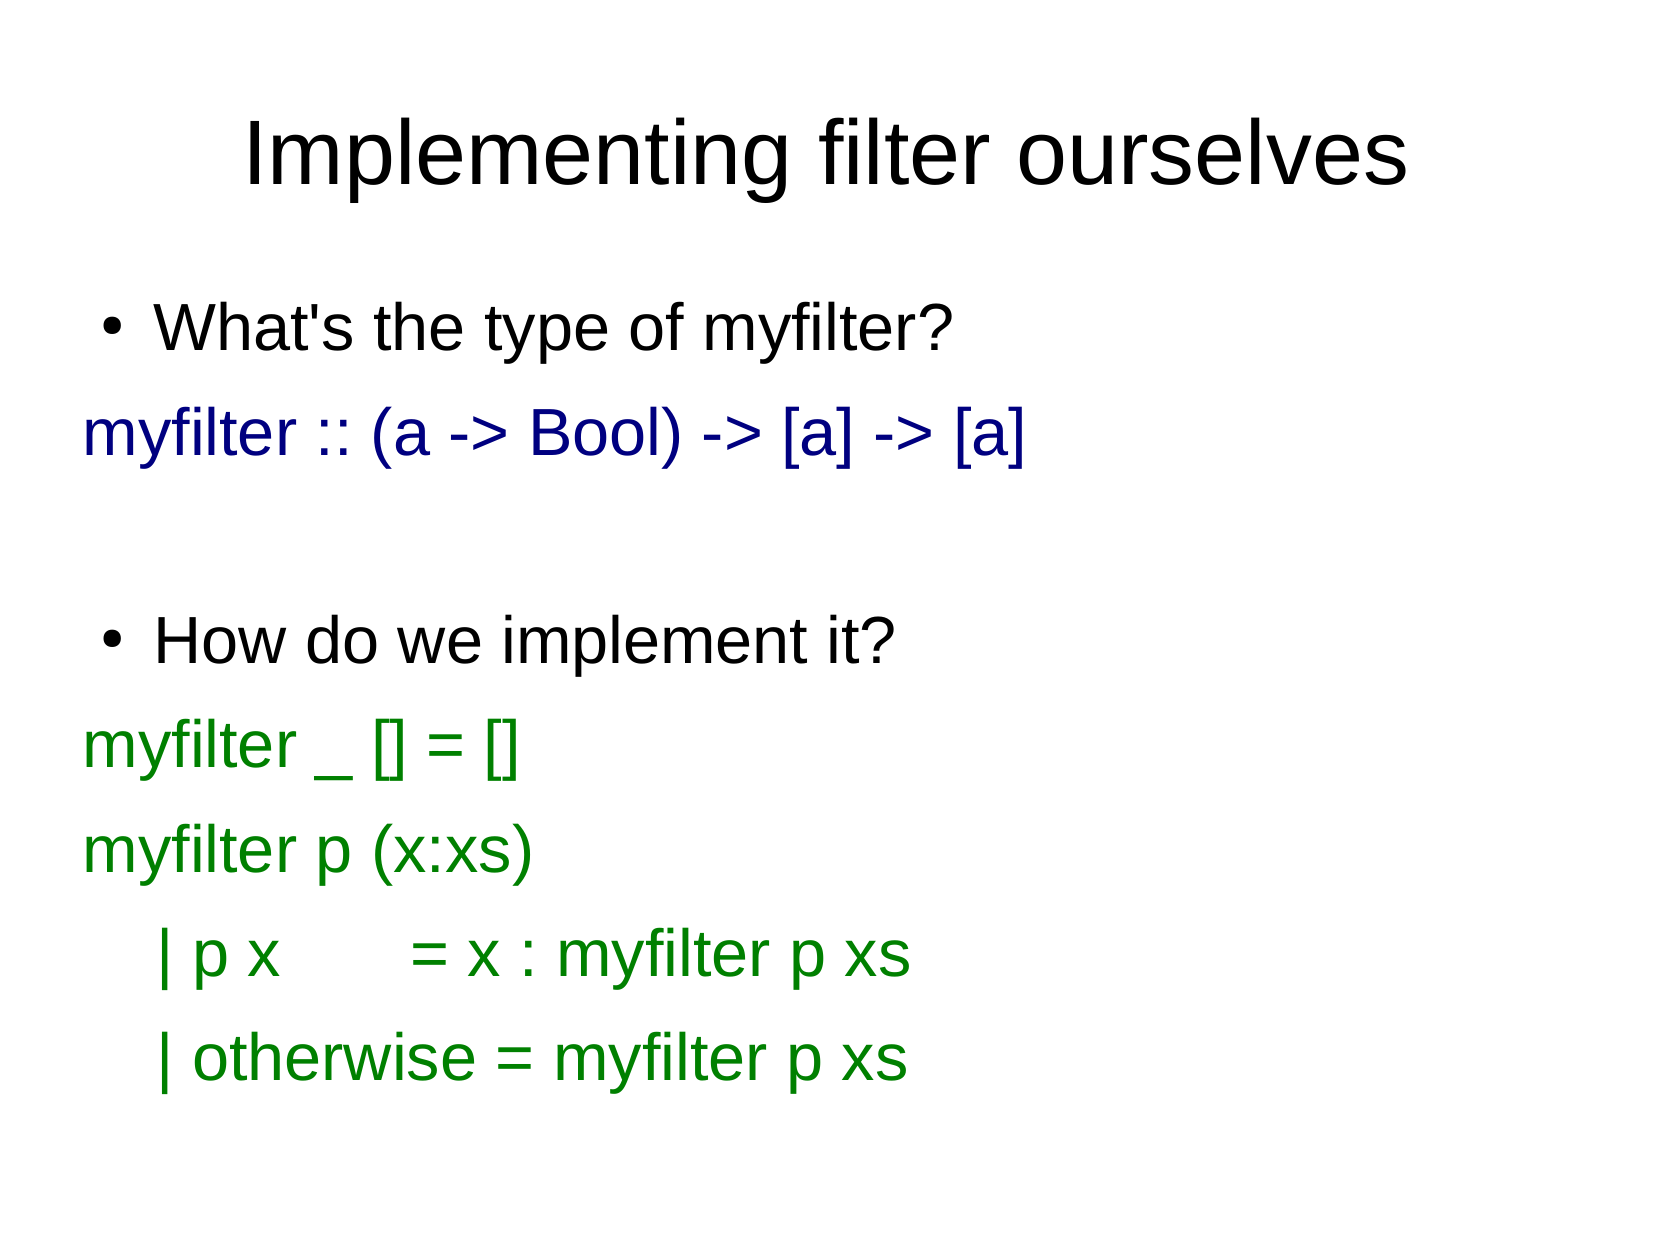

# Implementing filter ourselves
What's the type of myfilter?
myfilter :: (a -> Bool) -> [a] -> [a]
How do we implement it?
myfilter _ [] = []
myfilter p (x:xs)
 | p x = x : myfilter p xs
 | otherwise = myfilter p xs